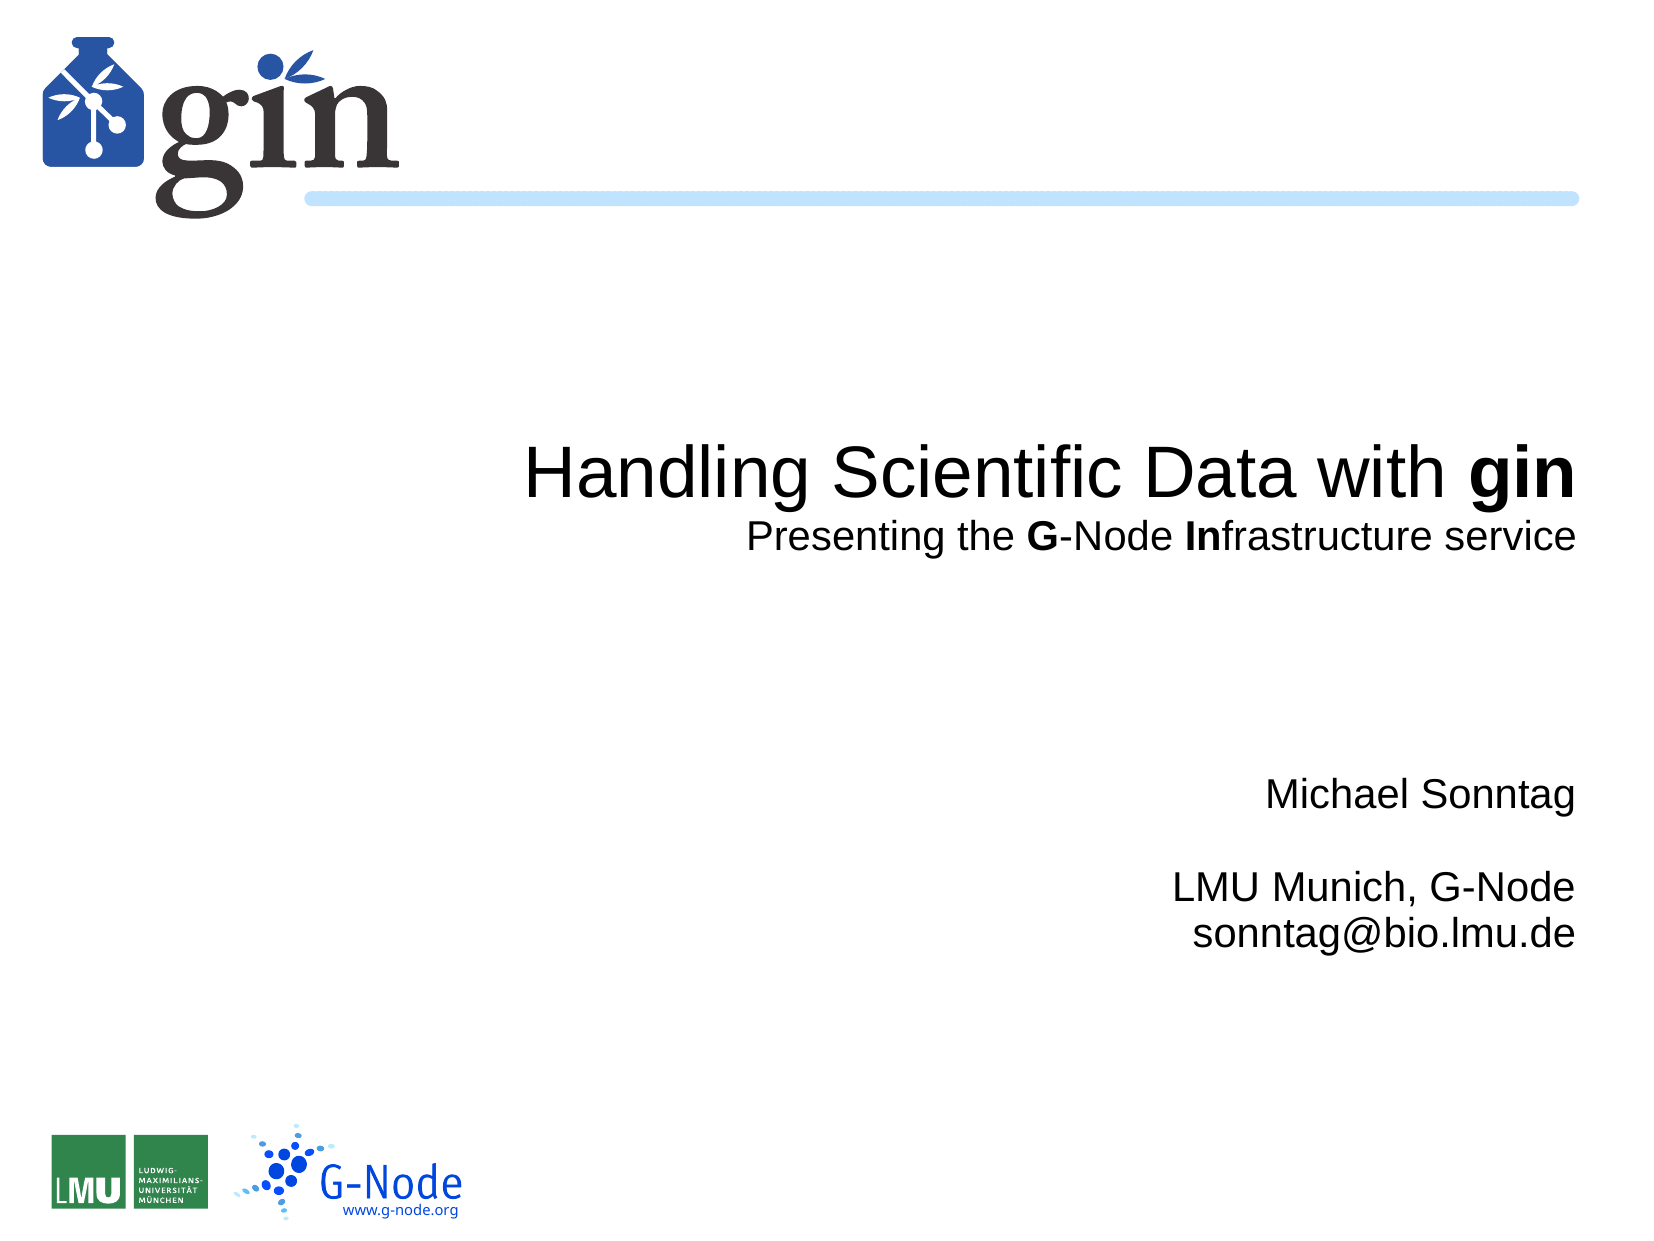

Handling Scientific Data with gin
Presenting the G-Node Infrastructure service
Michael Sonntag
LMU Munich, G-Node
sonntag@bio.lmu.de